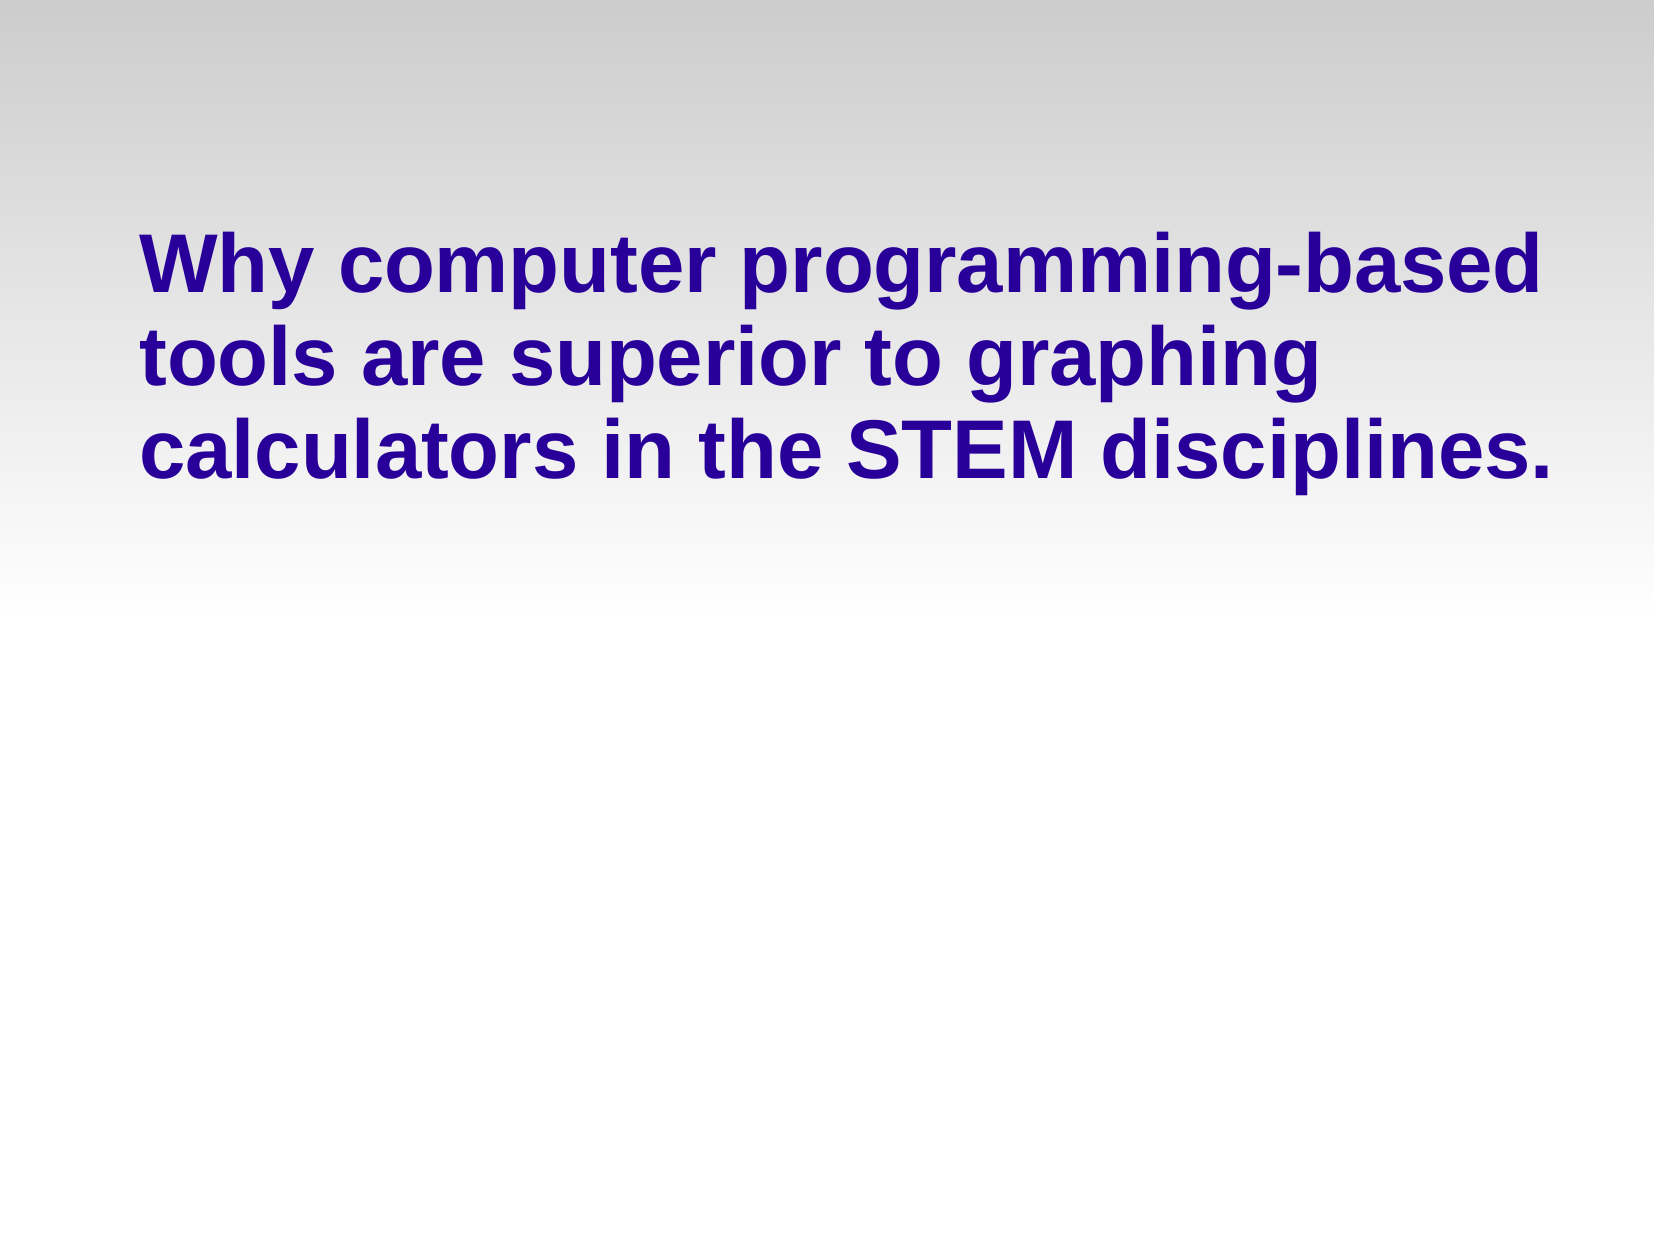

Why computer programming-based tools are superior to graphing calculators in the STEM disciplines.